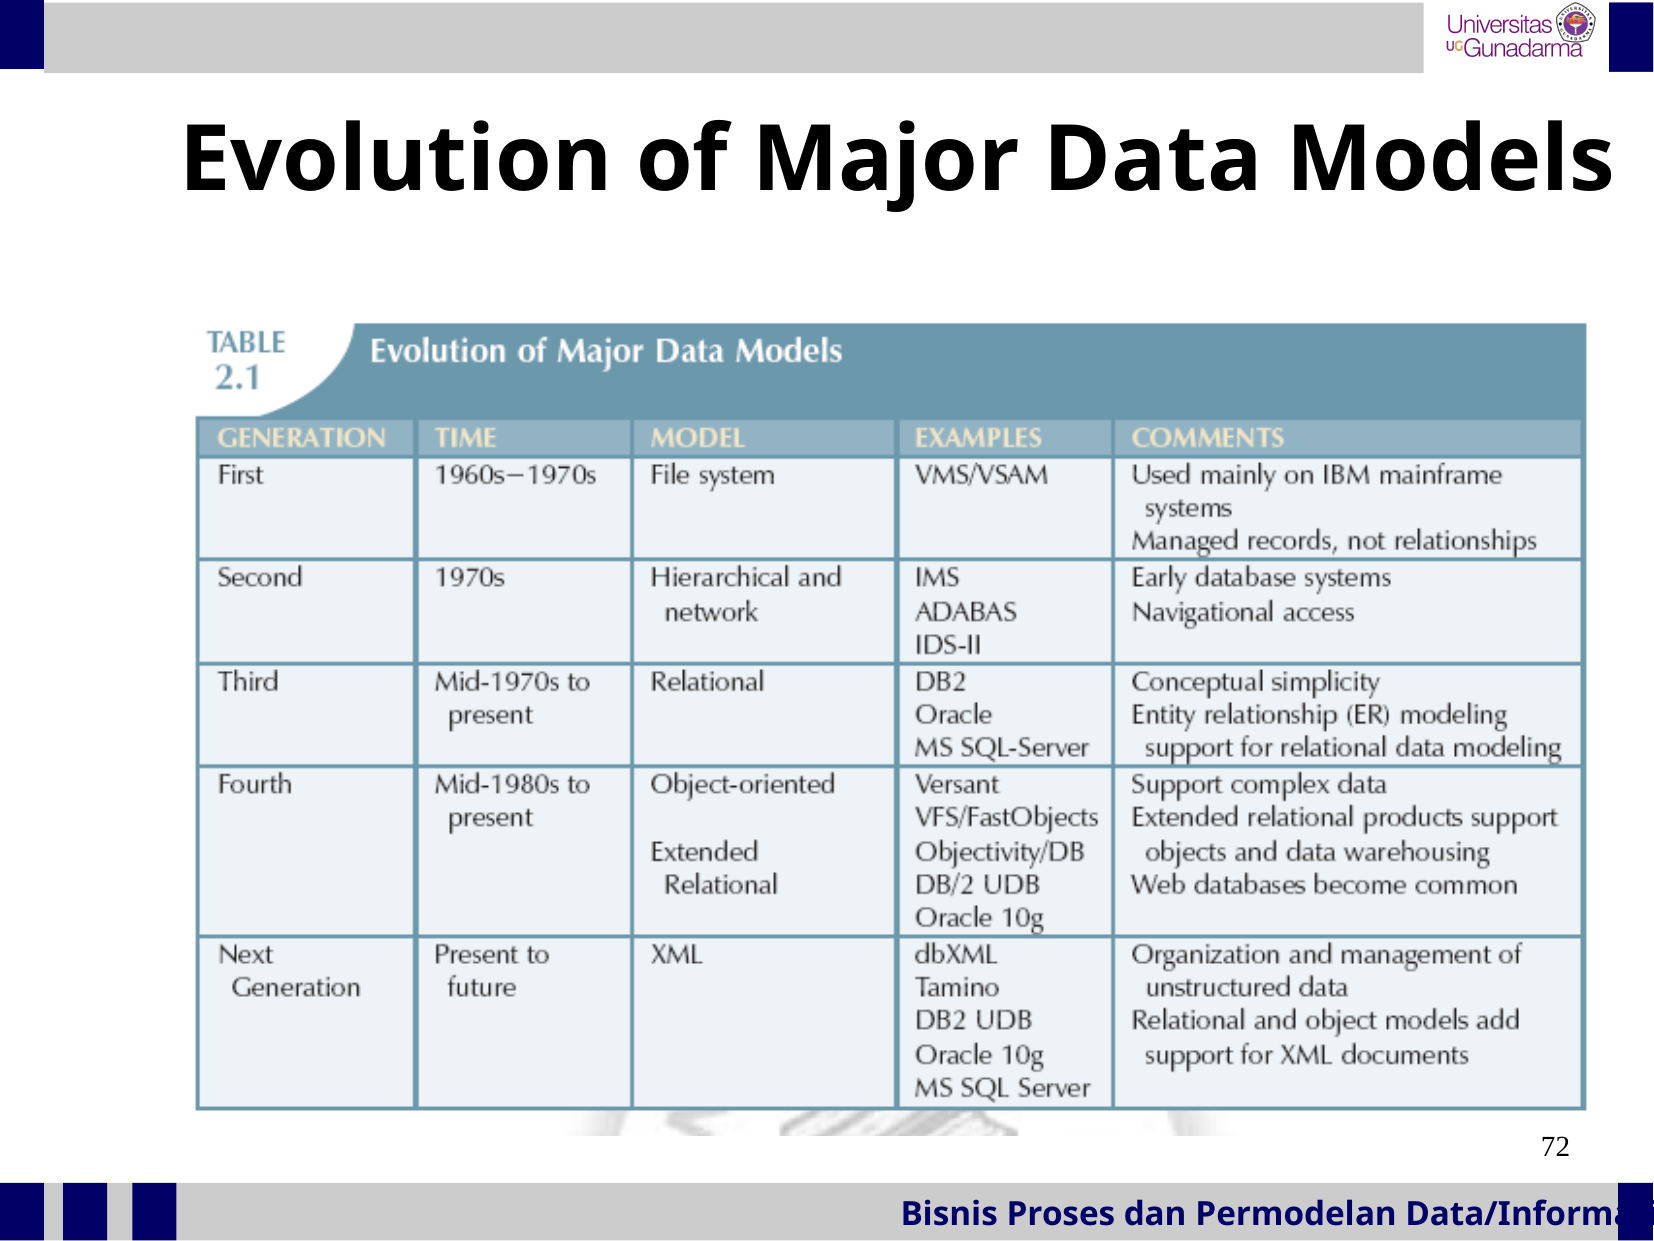

# Evolution of Major Data Models
72